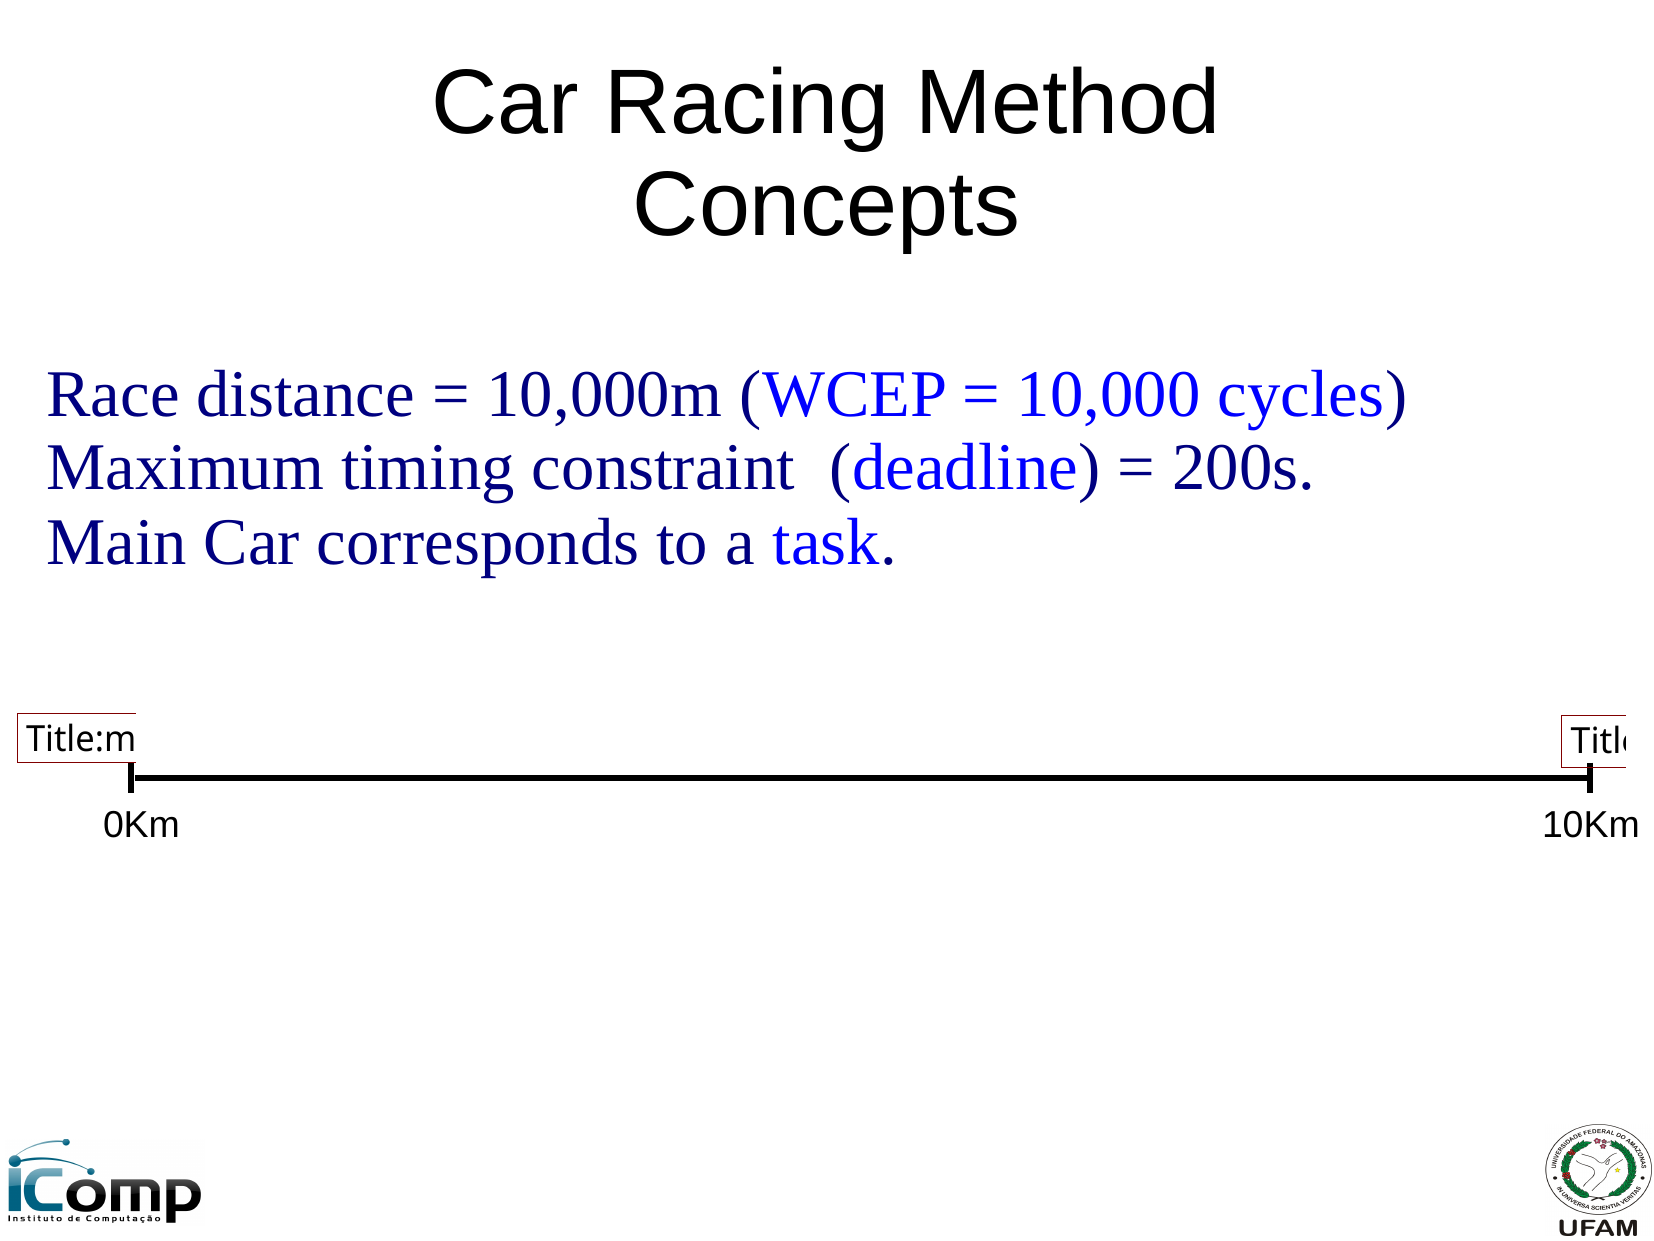

# Car Racing Method Concepts
Race distance = 10,000m (WCEP = 10,000 cycles)
Maximum timing constraint (deadline) = 200s.
Main Car corresponds to a task.
0Km
10Km